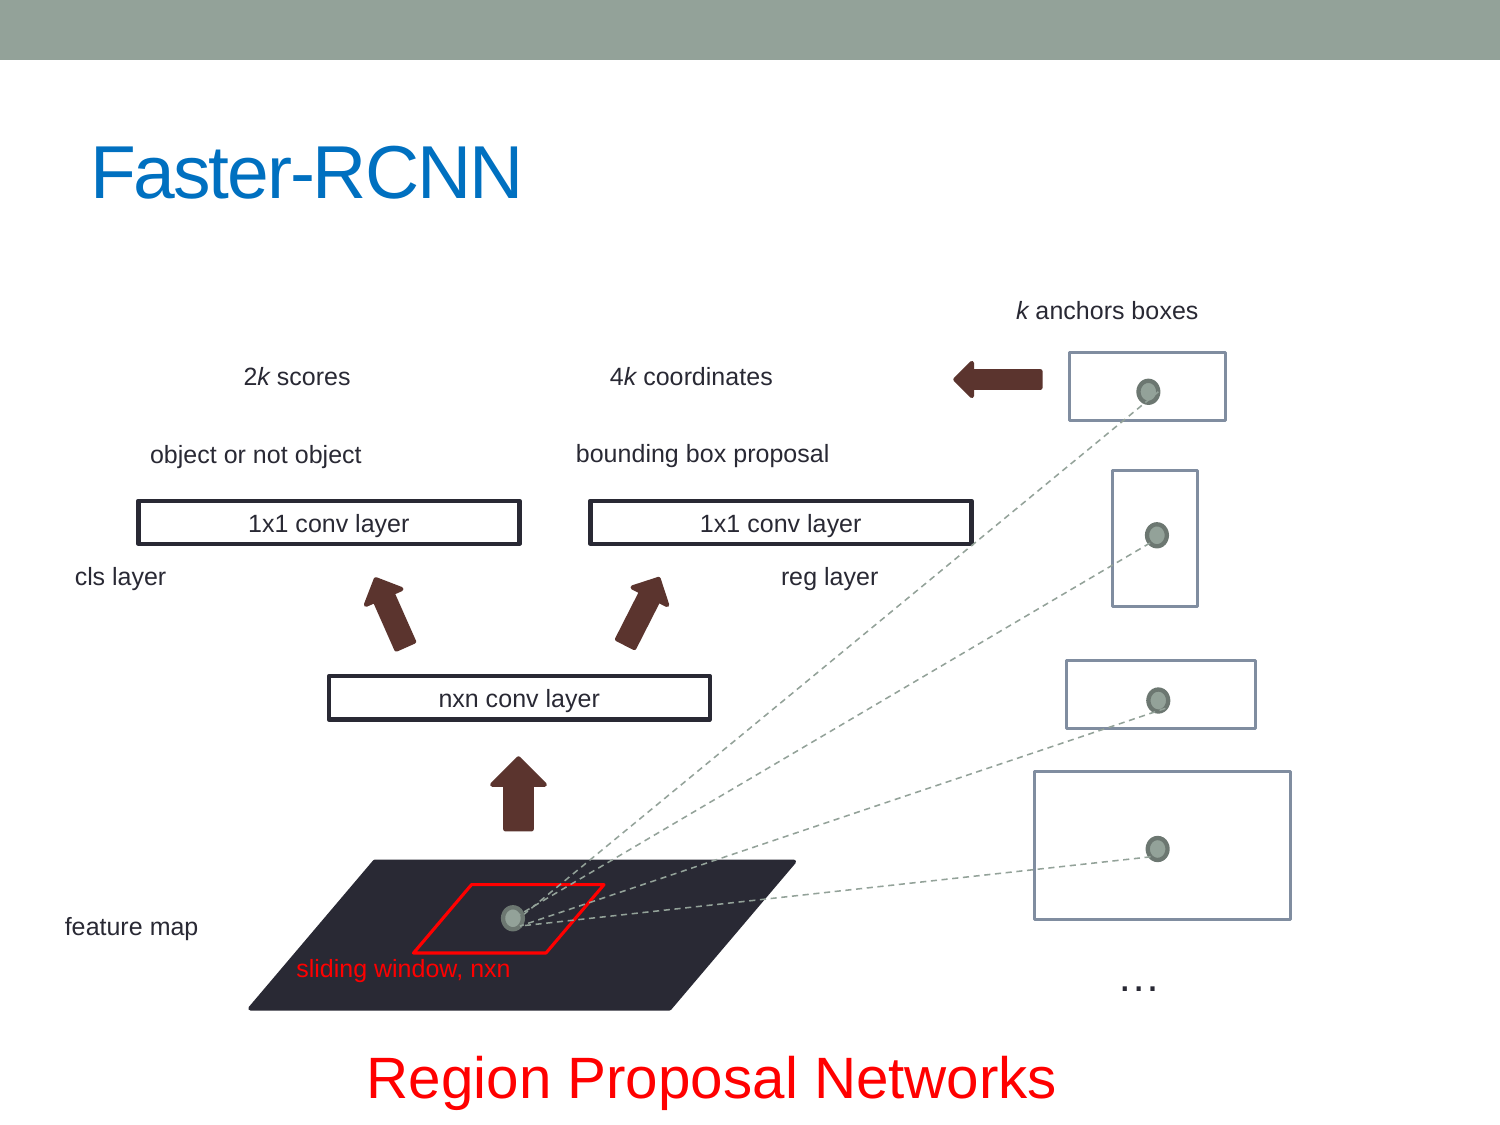

# Faster-RCNN
k anchors boxes
4k coordinates
2k scores
bounding box proposal
object or not object
1x1 conv layer
1x1 conv layer
cls layer
reg layer
nxn conv layer
feature map
…
sliding window, nxn
Region Proposal Networks